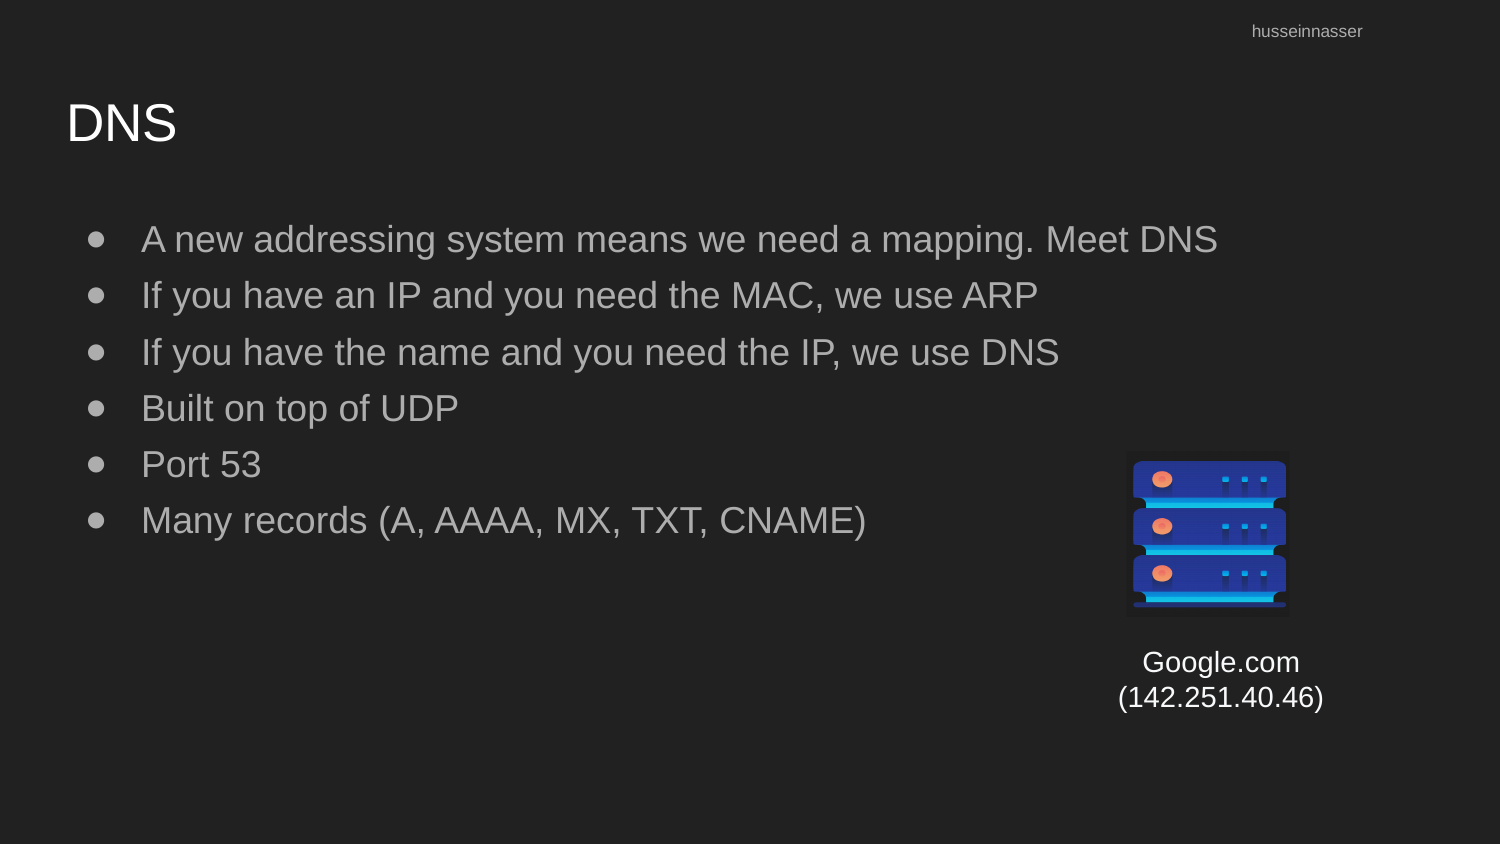

husseinnasser
# DNS
A new addressing system means we need a mapping. Meet DNS
If you have an IP and you need the MAC, we use ARP
If you have the name and you need the IP, we use DNS
Built on top of UDP
Port 53
Many records (A, AAAA, MX, TXT, CNAME)
Google.com
(142.251.40.46)